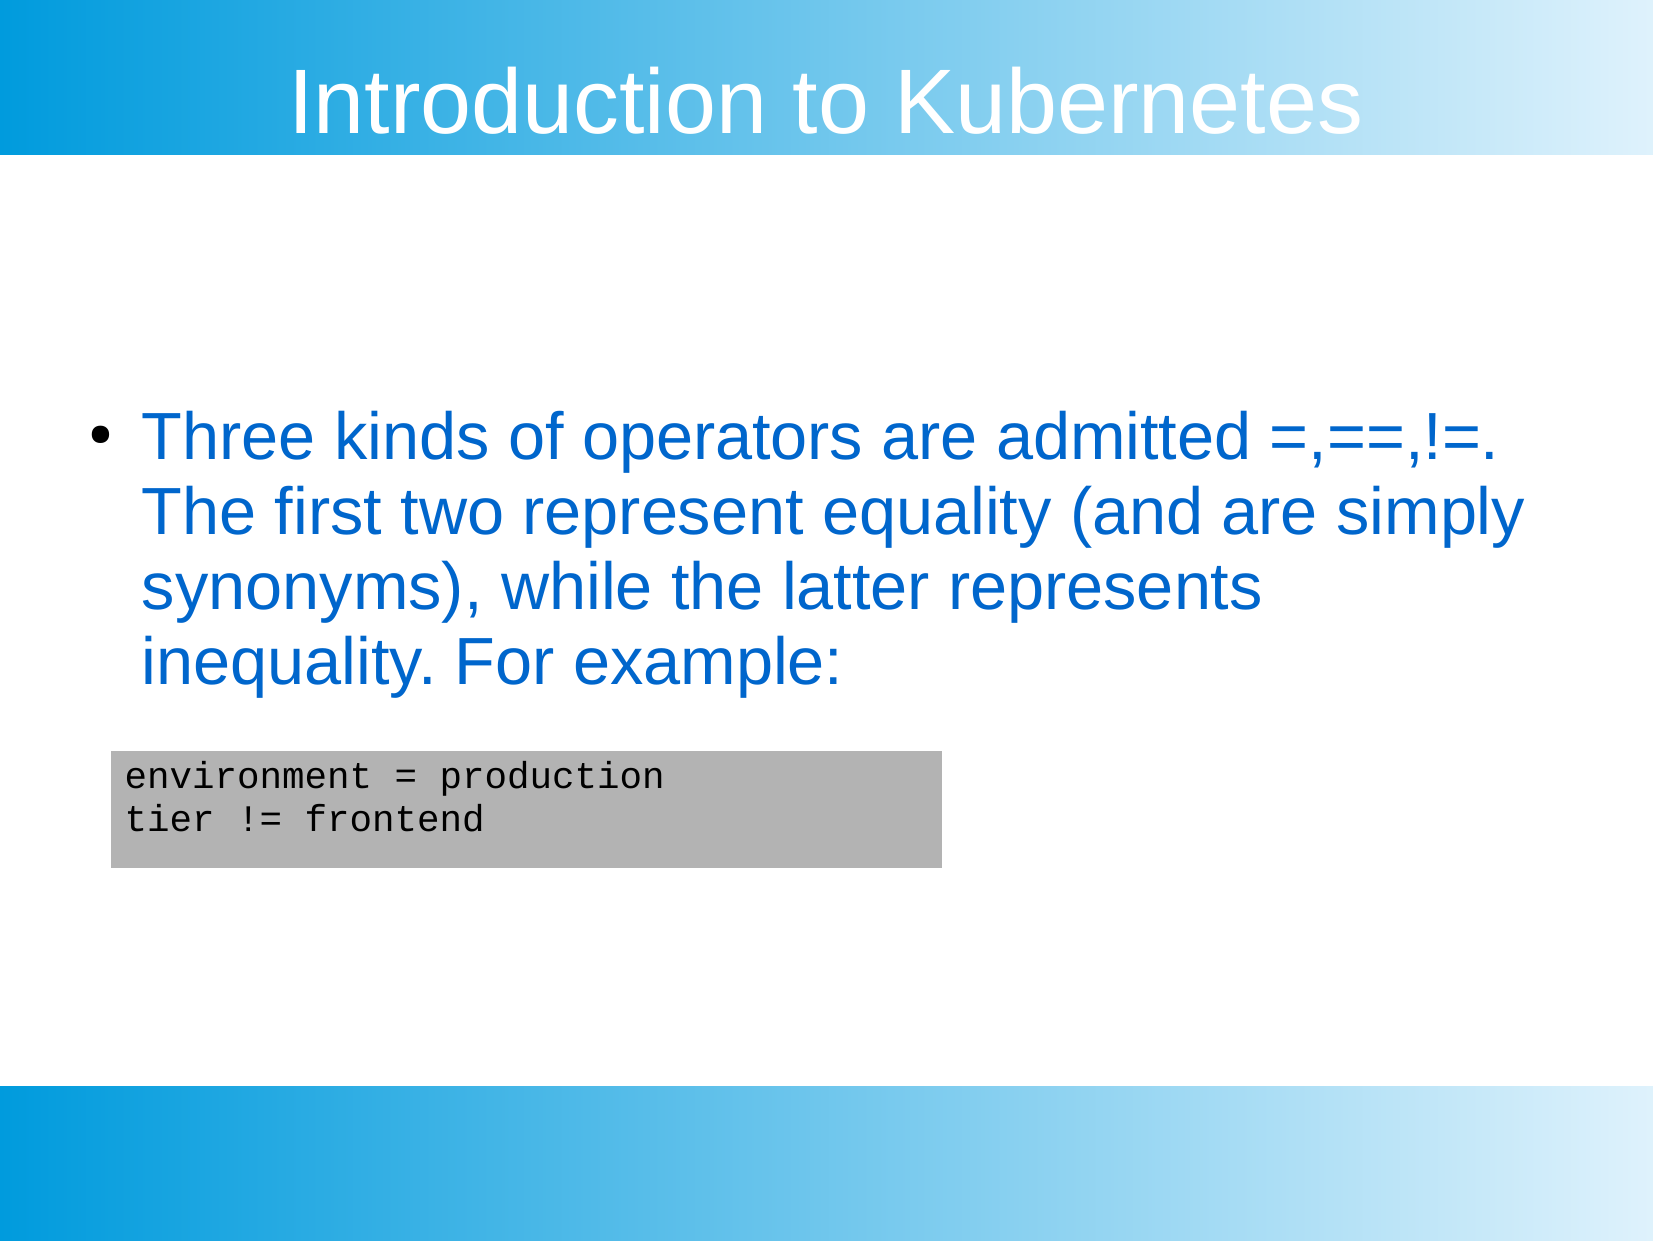

# Introduction to Kubernetes
Three kinds of operators are admitted =,==,!=. The first two represent equality (and are simply synonyms), while the latter represents inequality. For example:
| environment = production tier != frontend |
| --- |